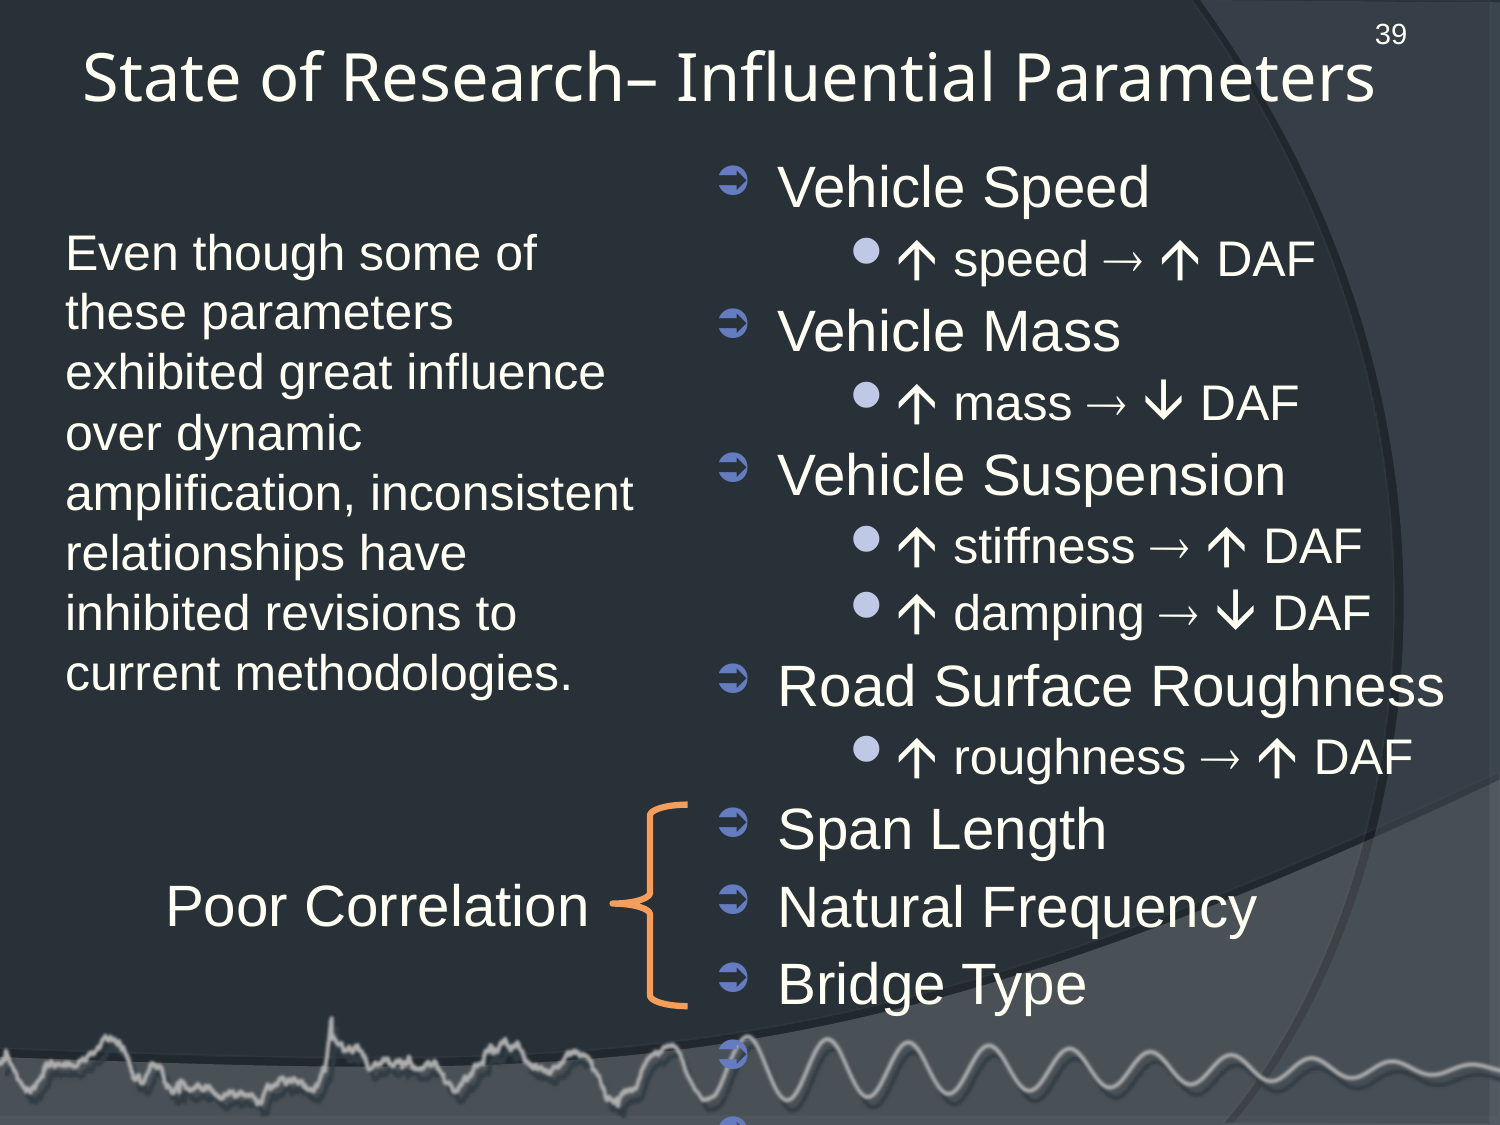

# State of Research– Influential Parameters
Vehicle Speed
 speed   DAF
Vehicle Mass
 mass   DAF
Vehicle Suspension
 stiffness   DAF
 damping   DAF
Road Surface Roughness
 roughness   DAF
Span Length
Natural Frequency
Bridge Type
Even though some of these parameters exhibited great influence over dynamic amplification, inconsistent relationships have inhibited revisions to current methodologies.
Poor Correlation